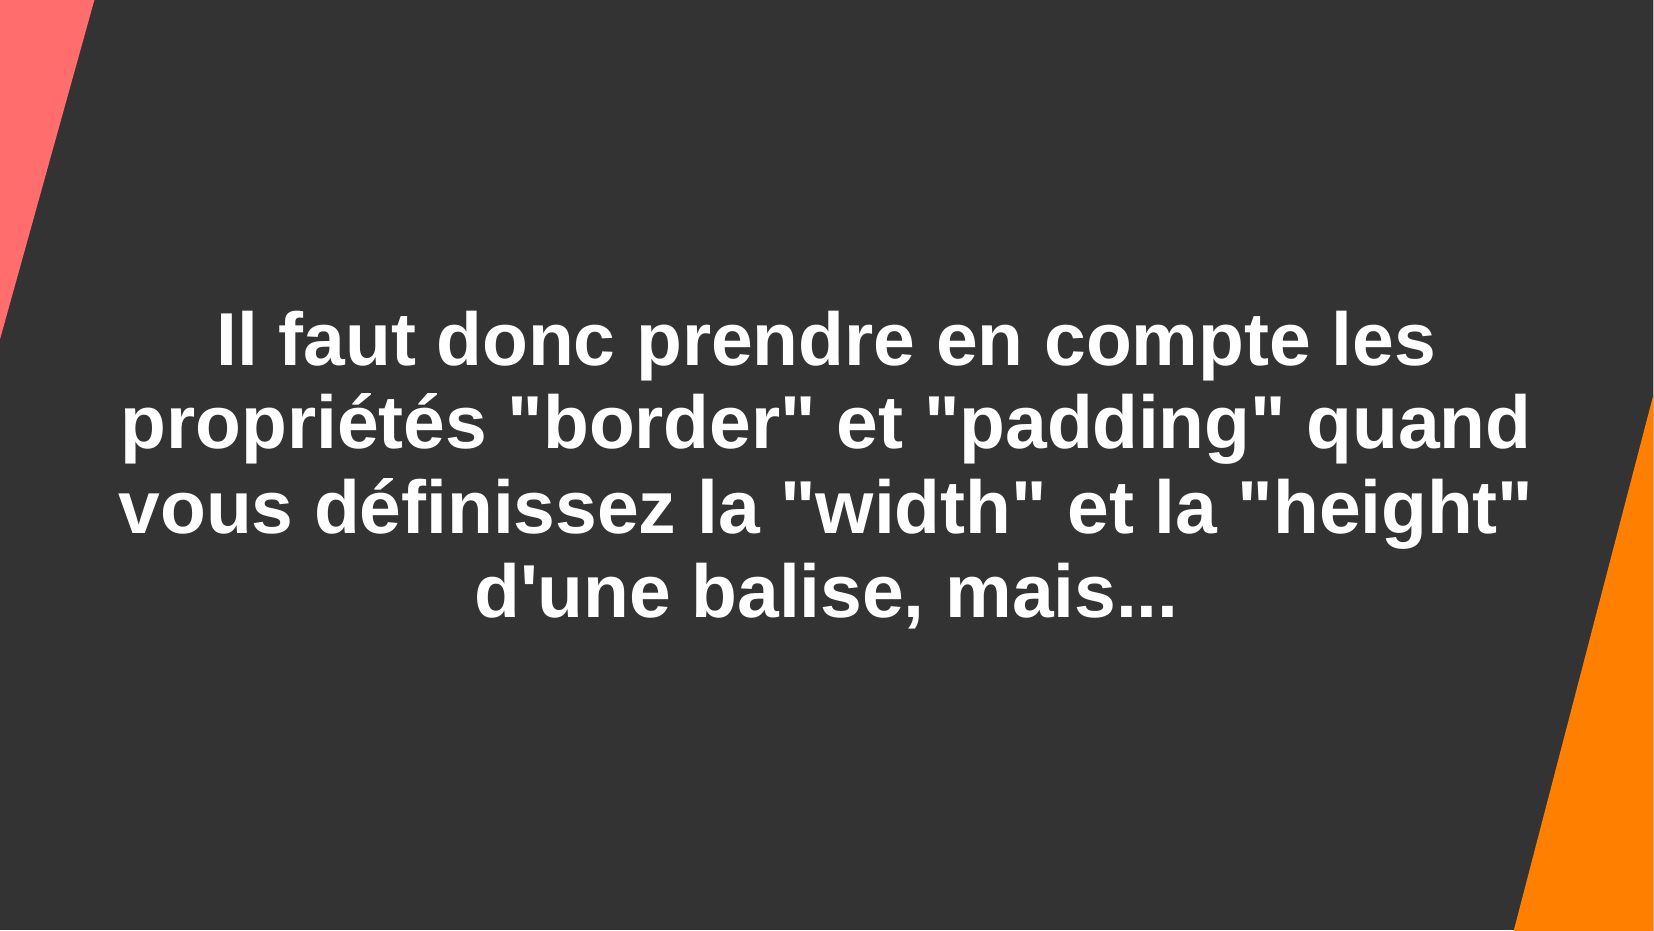

# Il faut donc prendre en compte les propriétés "border" et "padding" quand vous définissez la "width" et la "height" d'une balise, mais...